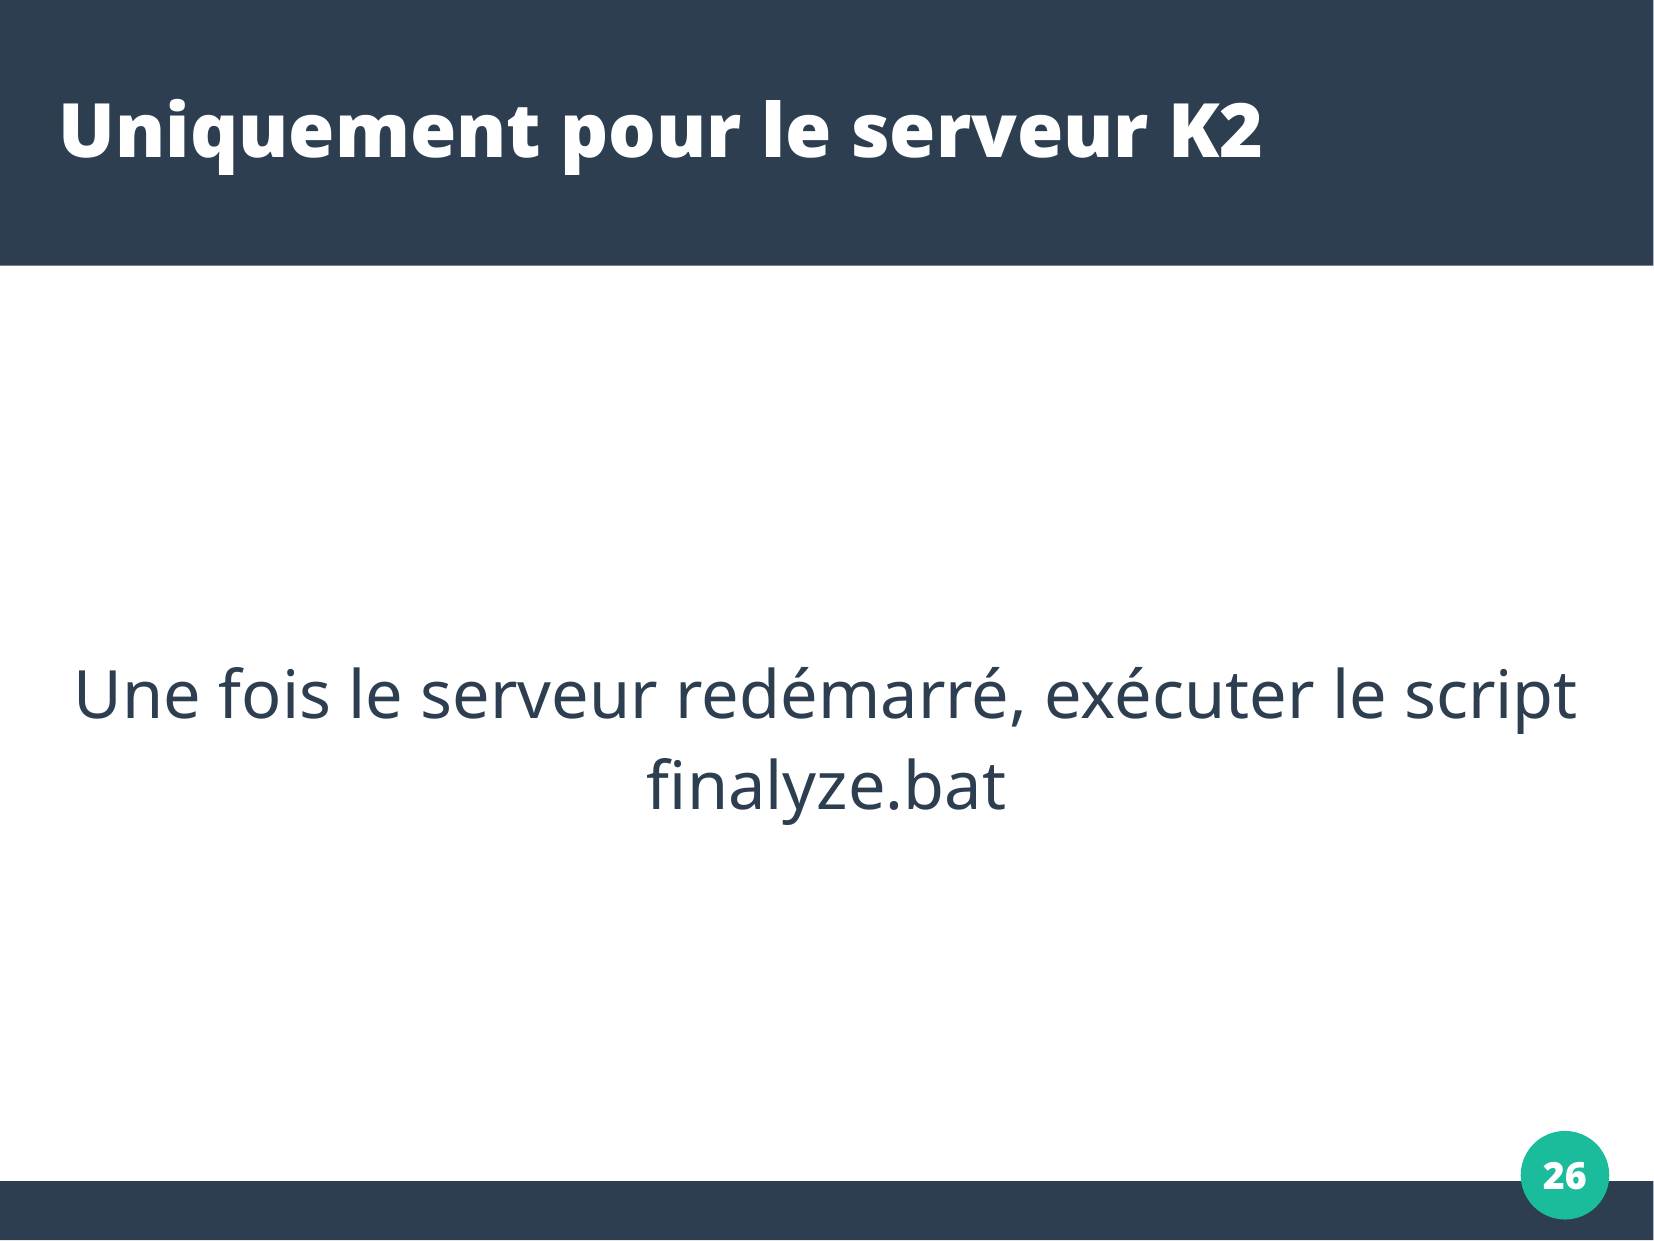

# Uniquement pour le serveur K2
Une fois le serveur redémarré, exécuter le script finalyze.bat
26